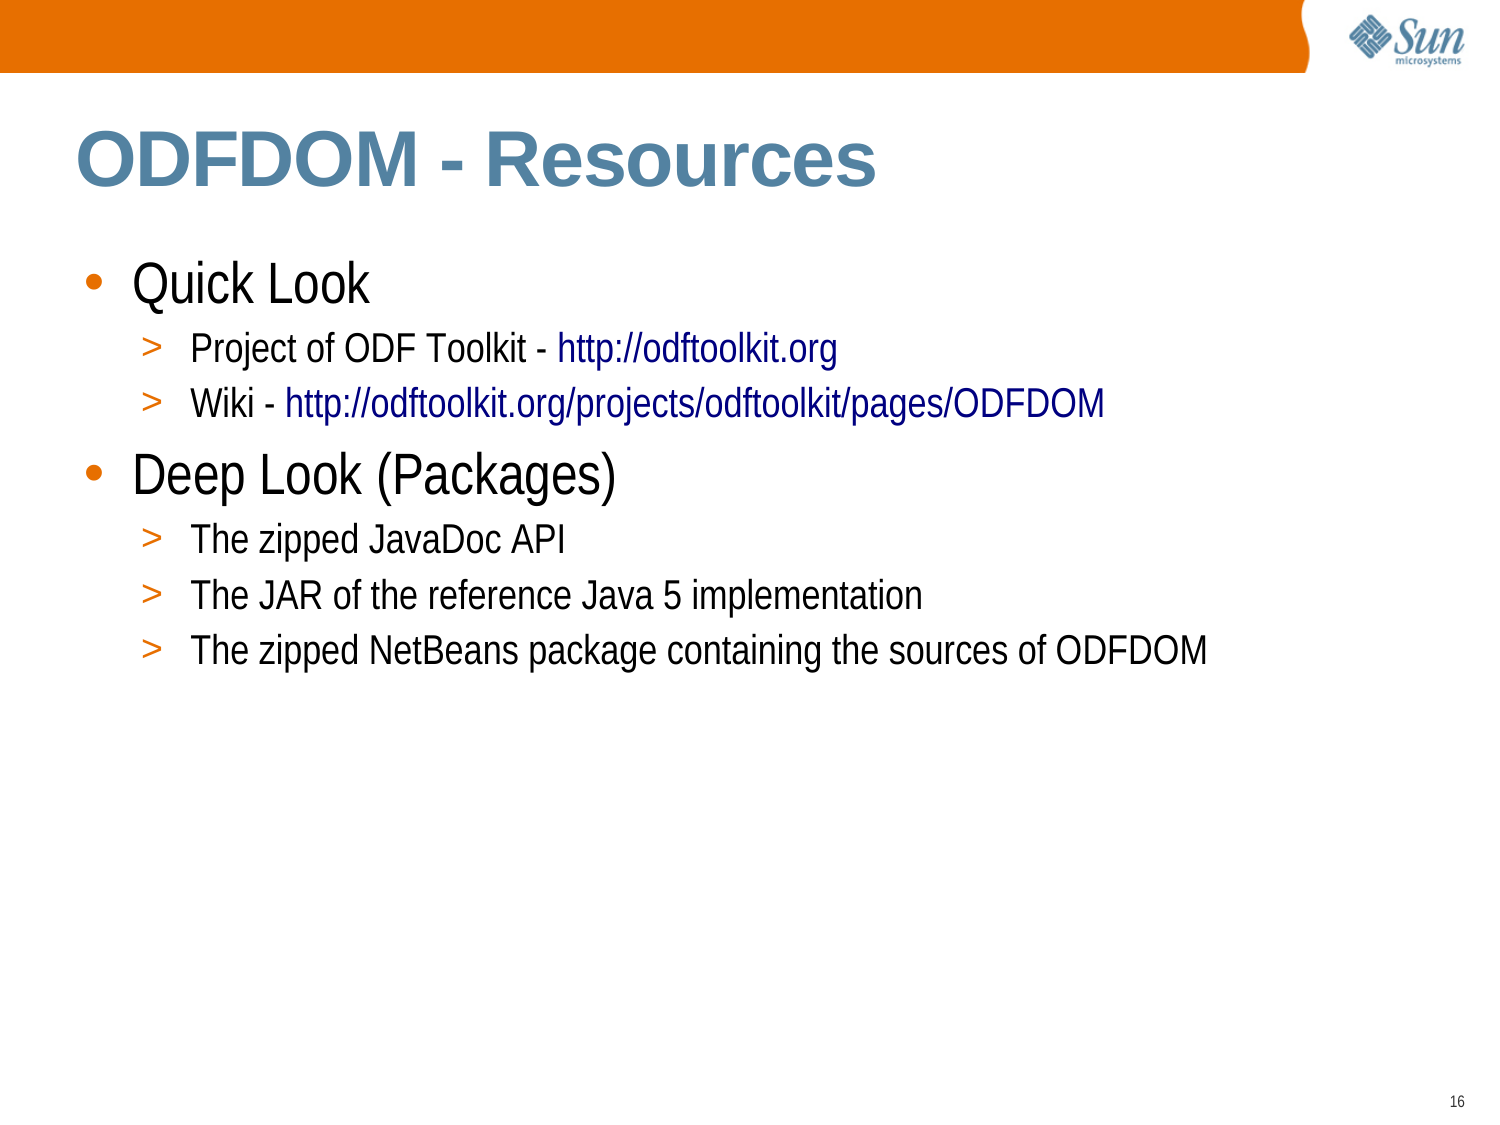

# ODFDOM - Resources
Quick Look
Project of ODF Toolkit - http://odftoolkit.org
Wiki - http://odftoolkit.org/projects/odftoolkit/pages/ODFDOM
Deep Look (Packages)
The zipped JavaDoc API
The JAR of the reference Java 5 implementation
The zipped NetBeans package containing the sources of ODFDOM